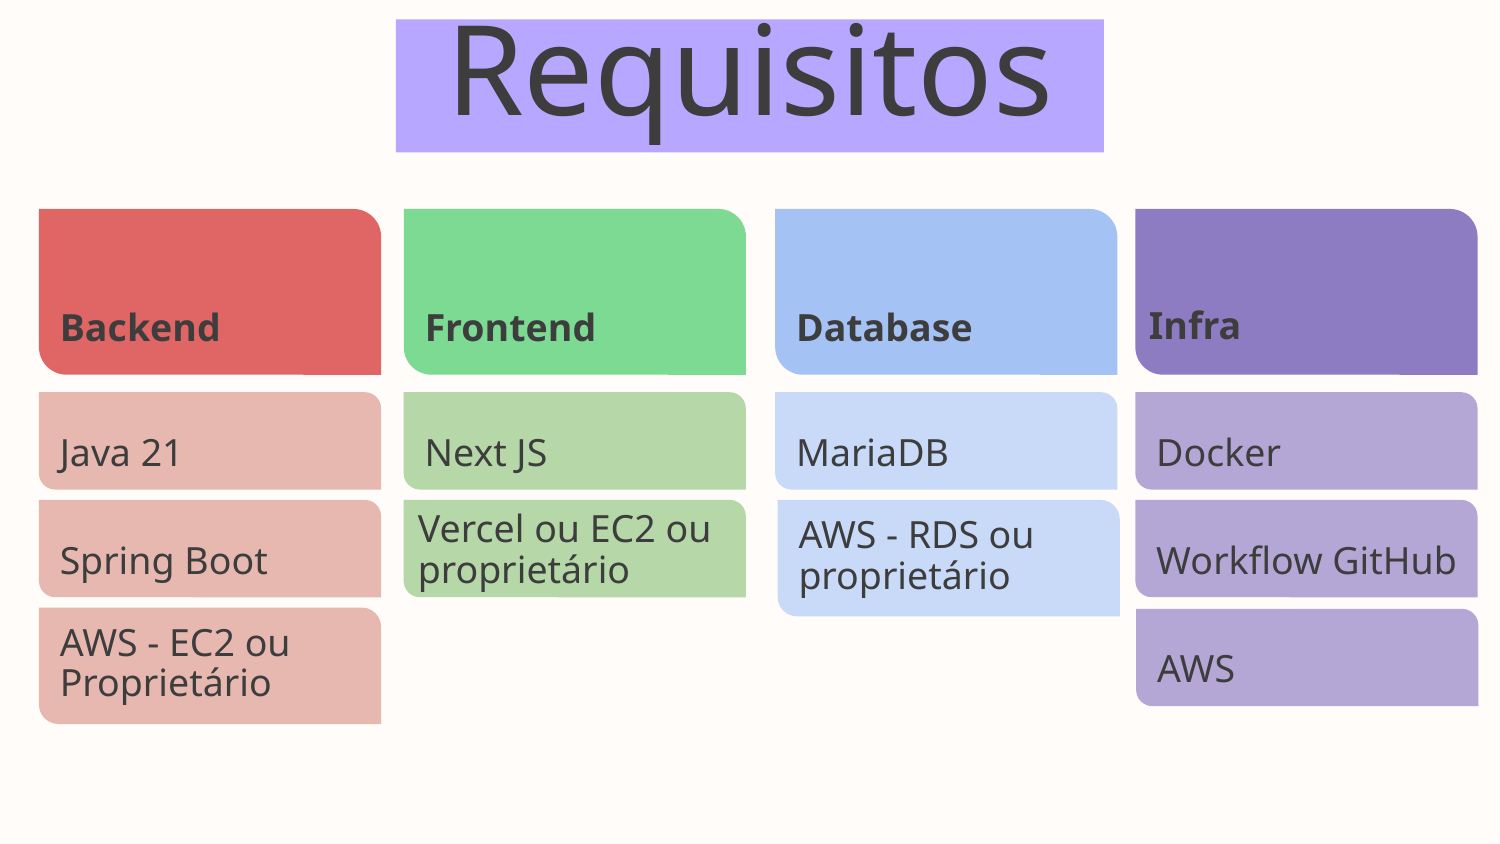

Requisitos
Infra
Backend
Frontend
Database
Java 21
Next JS
# MariaDB
Docker
Spring Boot
AWS - RDS ou proprietário
Workflow GitHub
Vercel ou EC2 ou proprietário
AWS
AWS - EC2 ou Proprietário